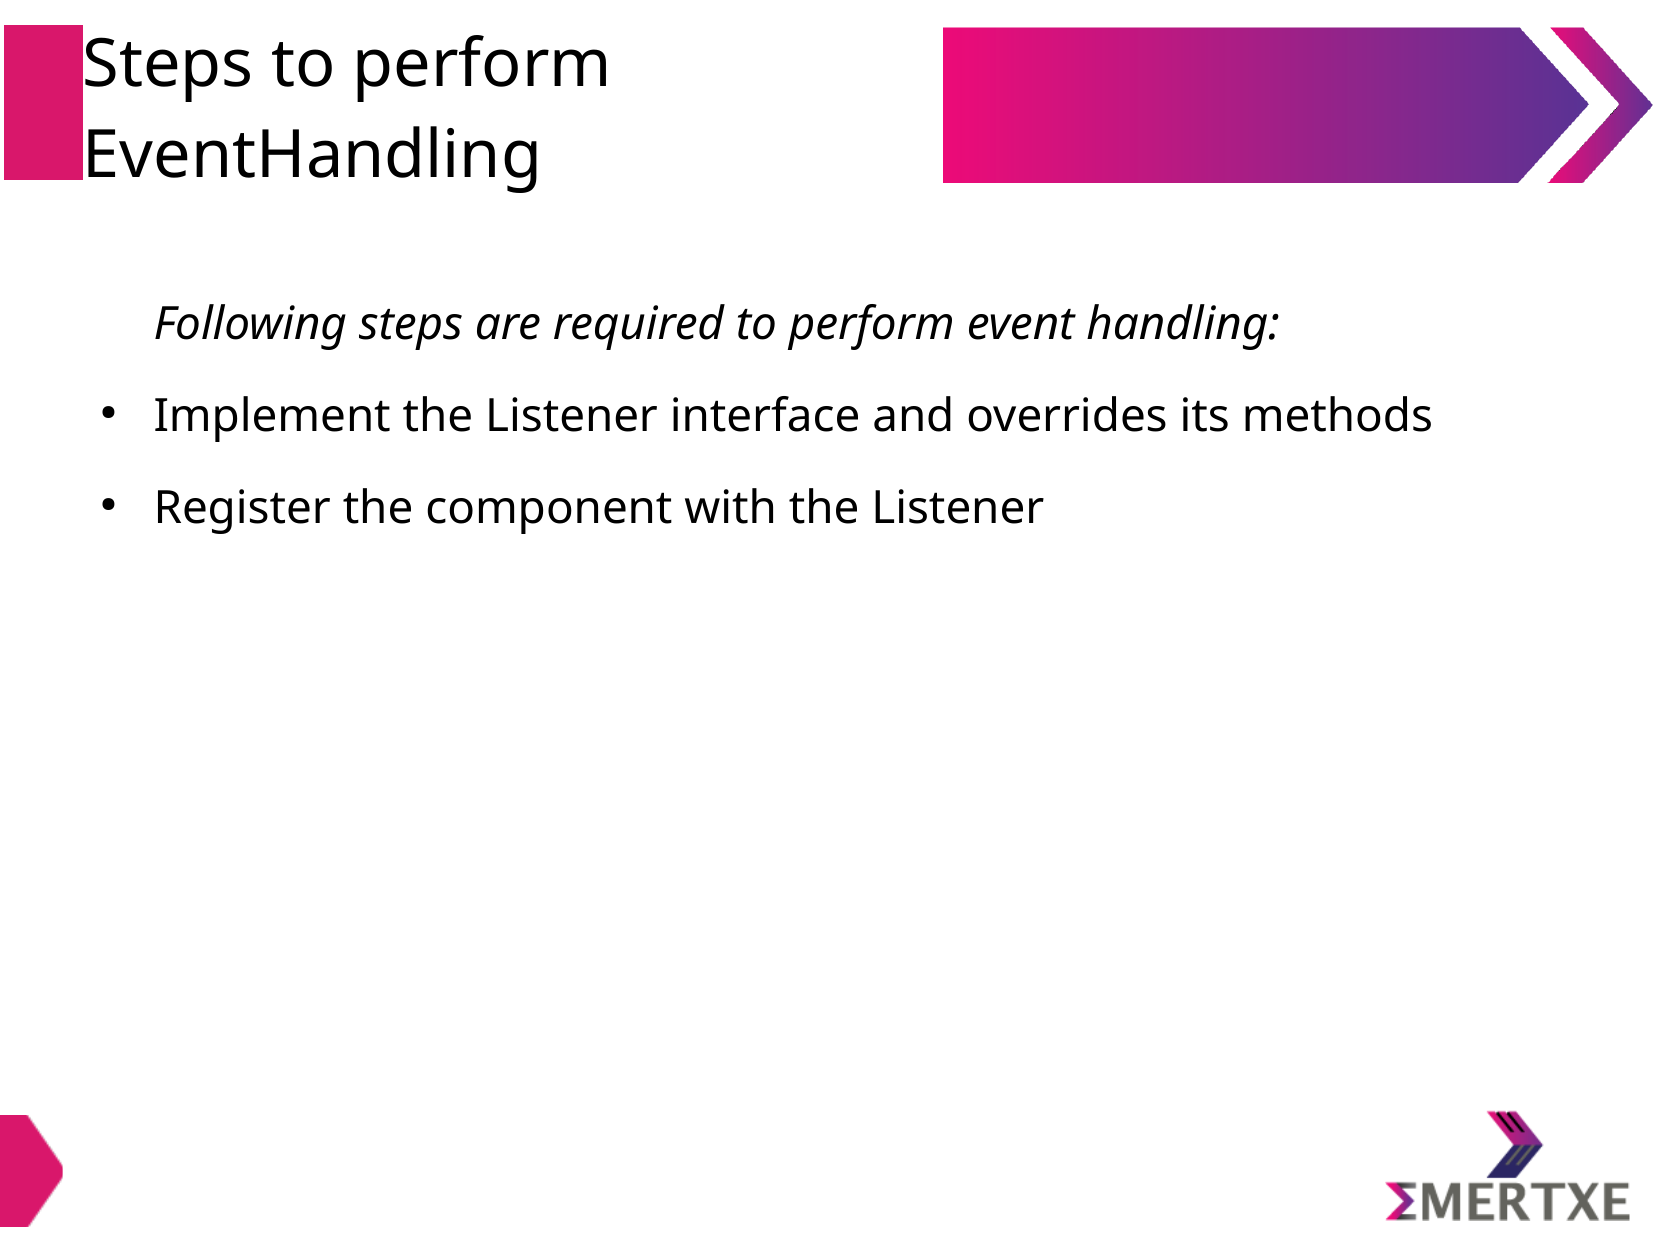

# Steps to perform EventHandling
Following steps are required to perform event handling:
Implement the Listener interface and overrides its methods
Register the component with the Listener